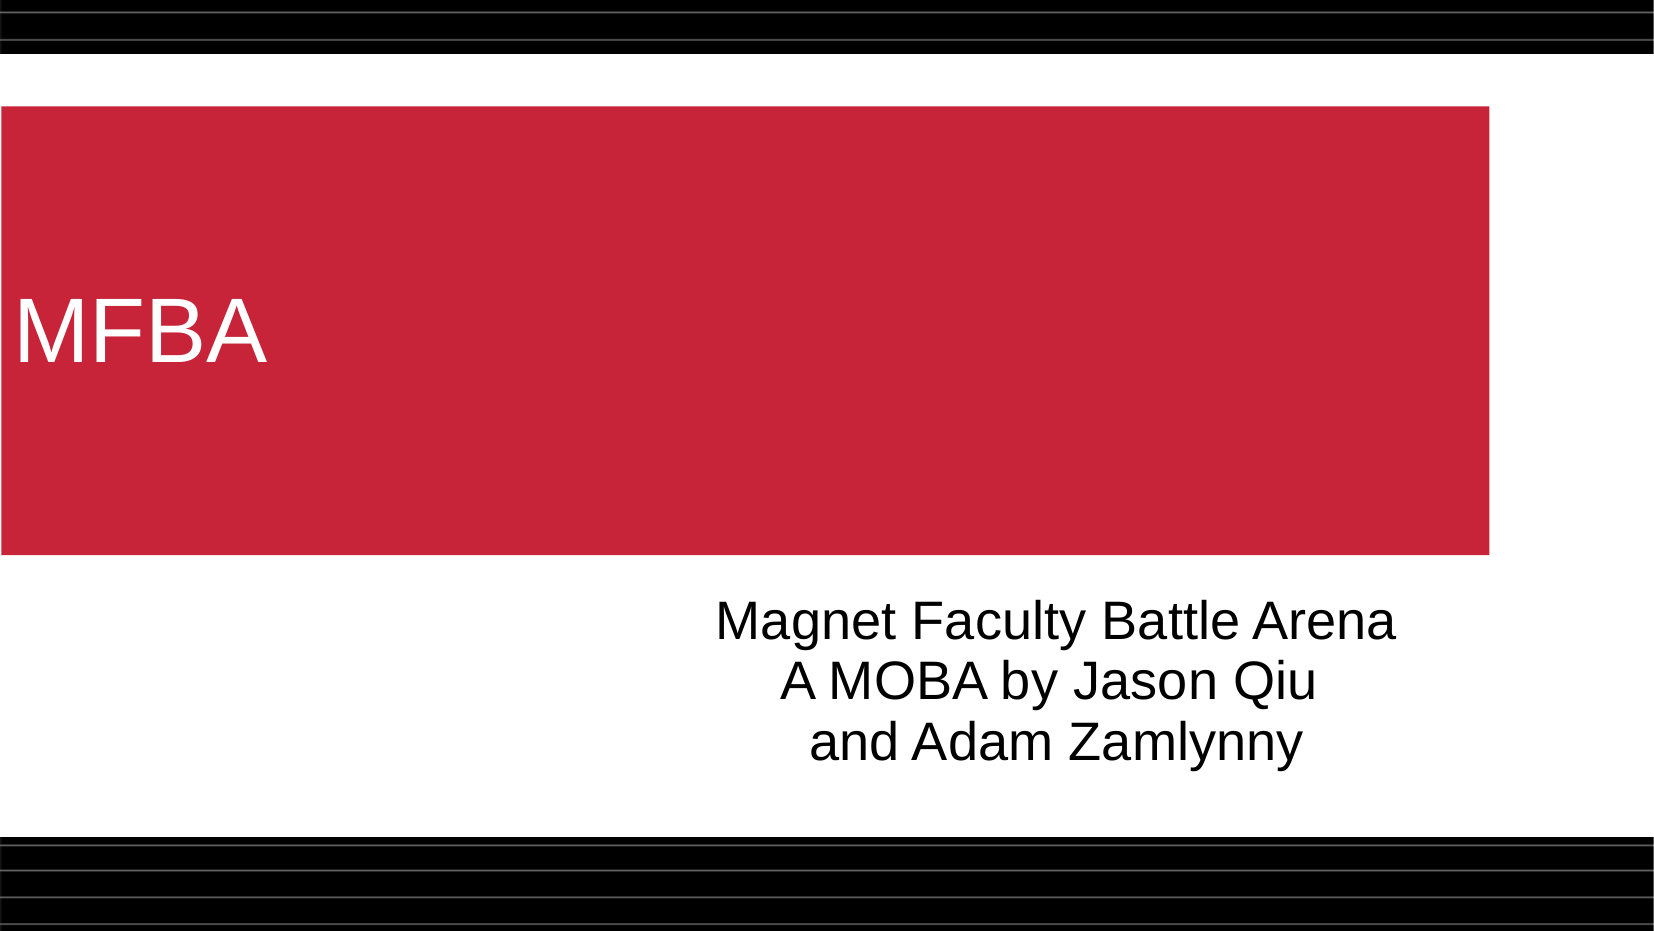

# MFBA
Magnet Faculty Battle Arena
A MOBA by Jason Qiu
and Adam Zamlynny